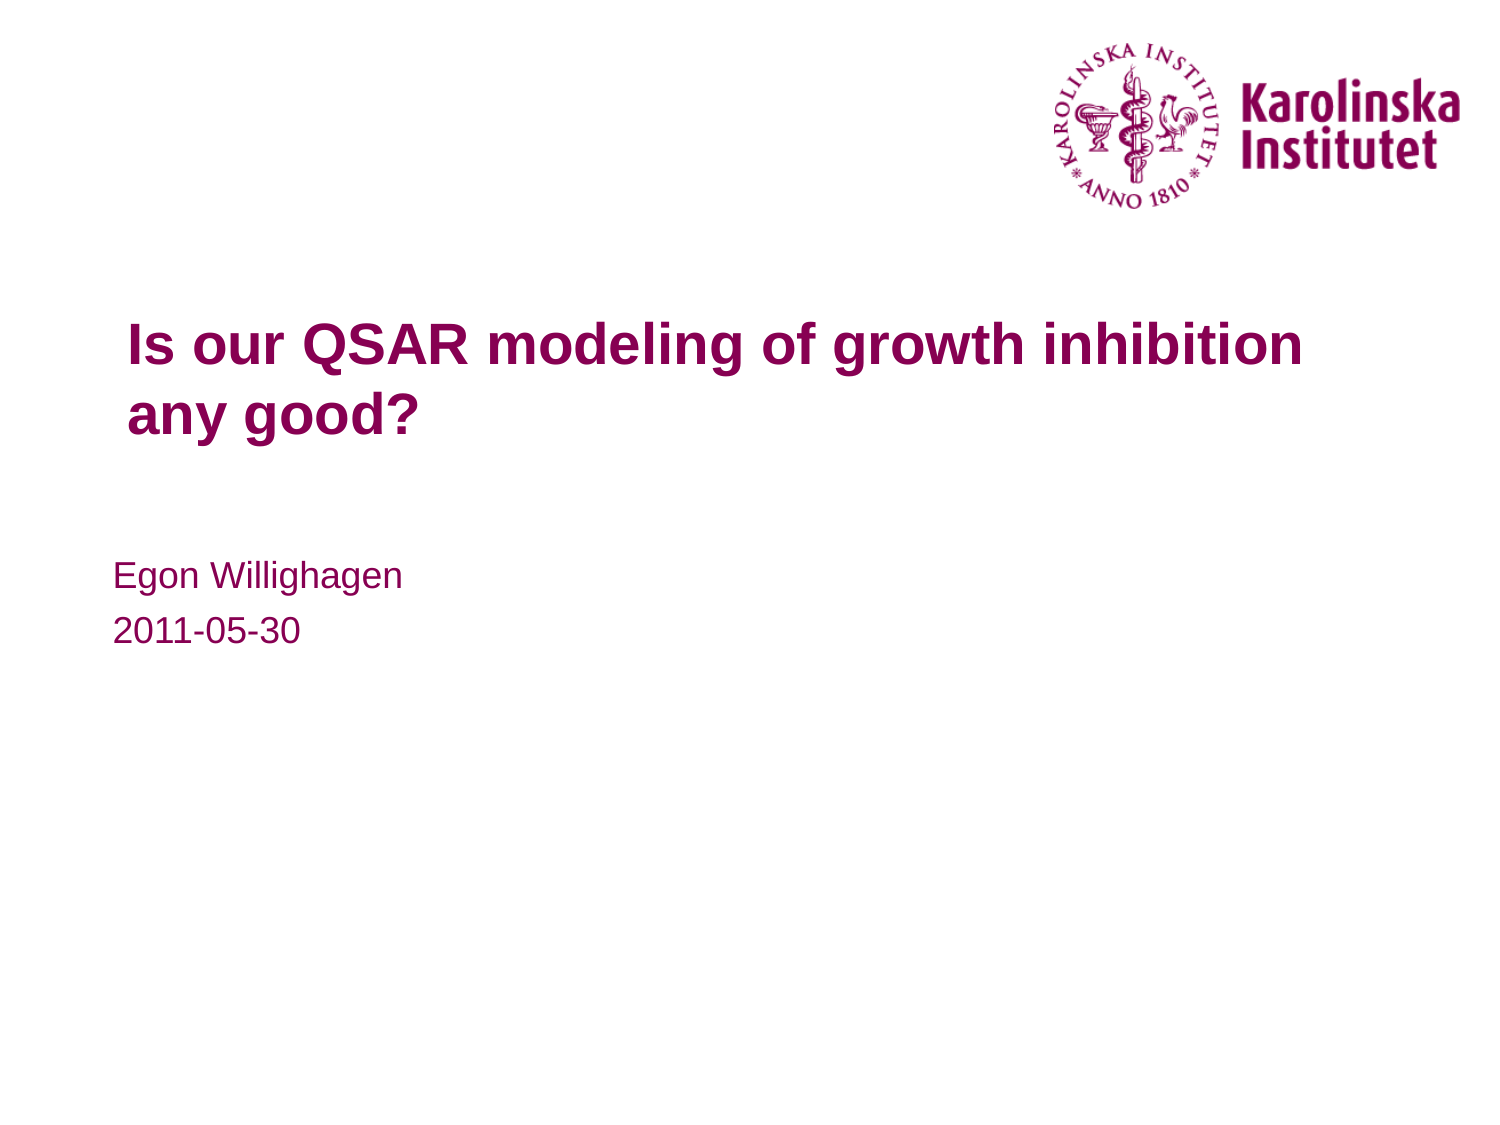

# Is our QSAR modeling of growth inhibition any good?
Egon Willighagen
2011-05-30